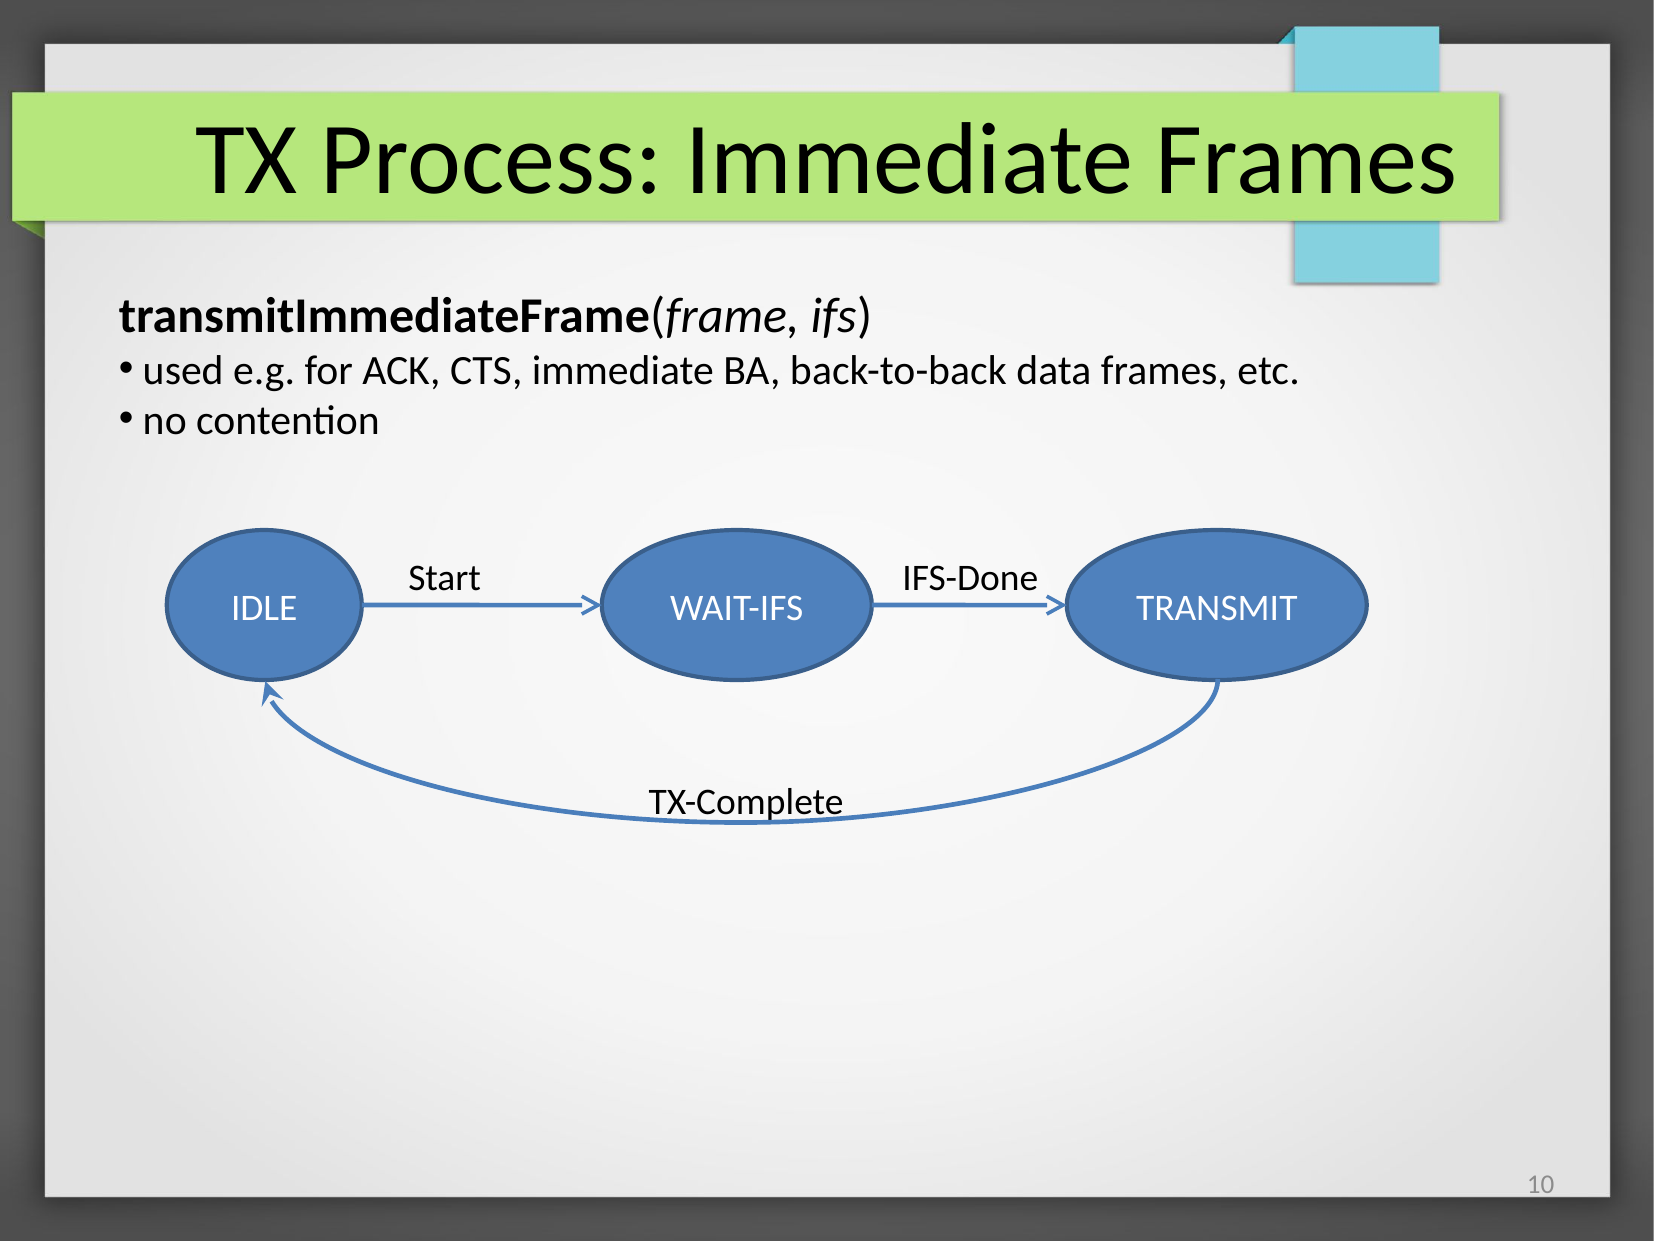

# TX Process: Immediate Frames
transmitImmediateFrame(frame, ifs)
 used e.g. for ACK, CTS, immediate BA, back-to-back data frames, etc.
 no contention
IDLE
WAIT-IFS
TRANSMIT
Start
IFS-Done
TX-Complete